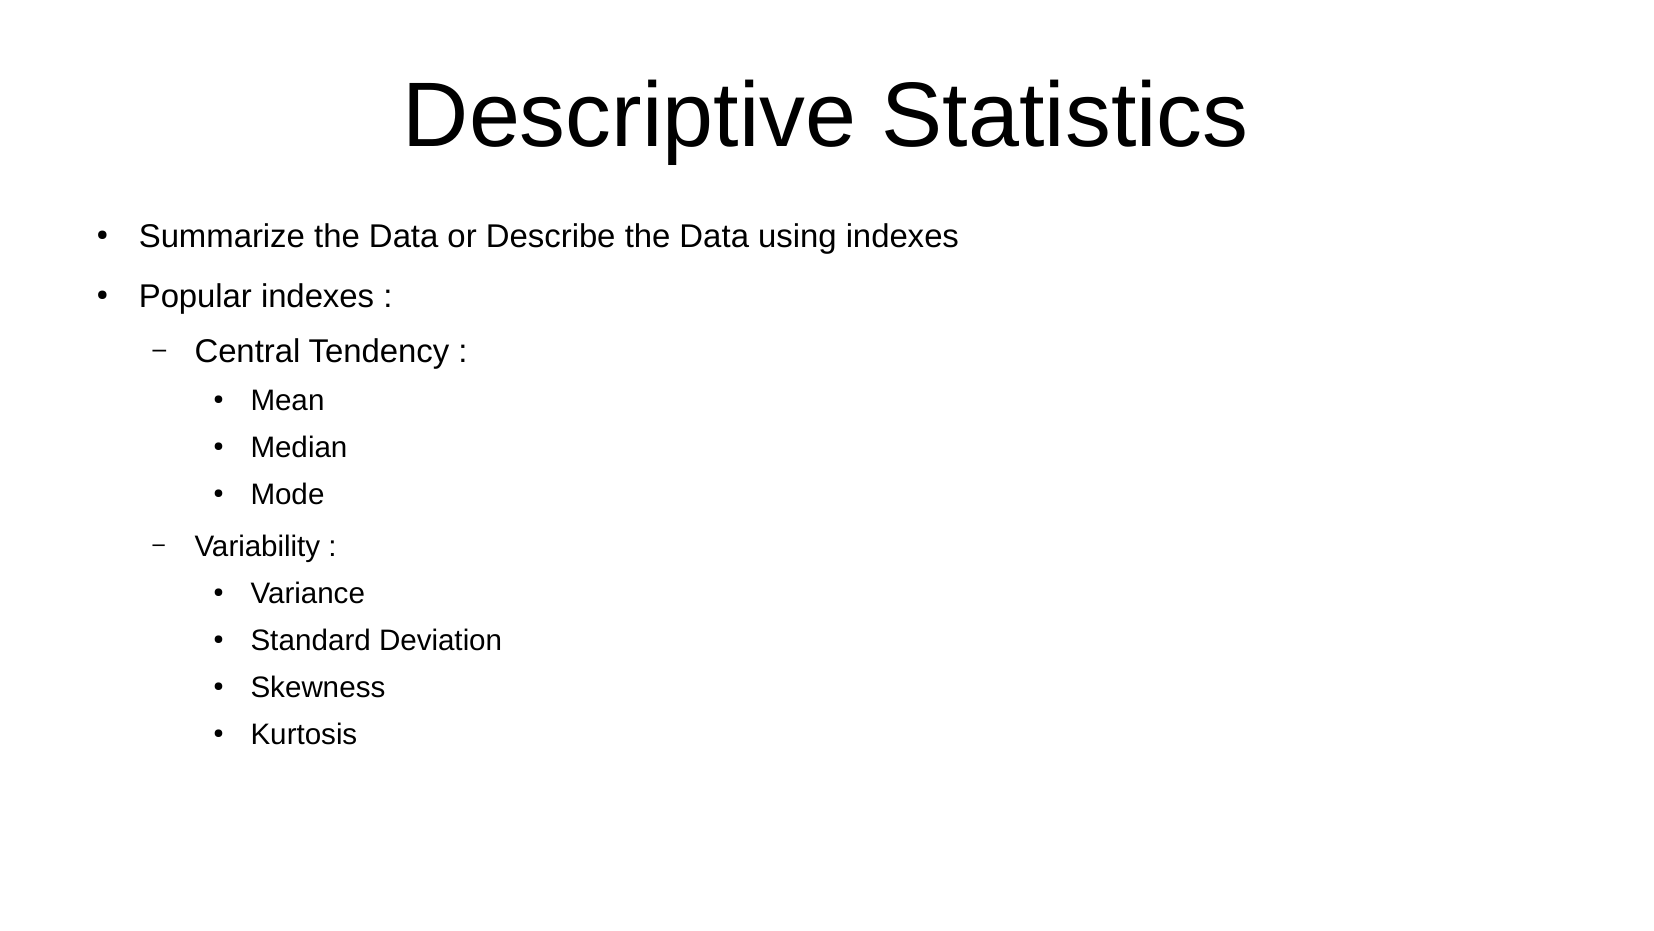

# Descriptive Statistics
Summarize the Data or Describe the Data using indexes
Popular indexes :
Central Tendency :
Mean
Median
Mode
Variability :
Variance
Standard Deviation
Skewness
Kurtosis